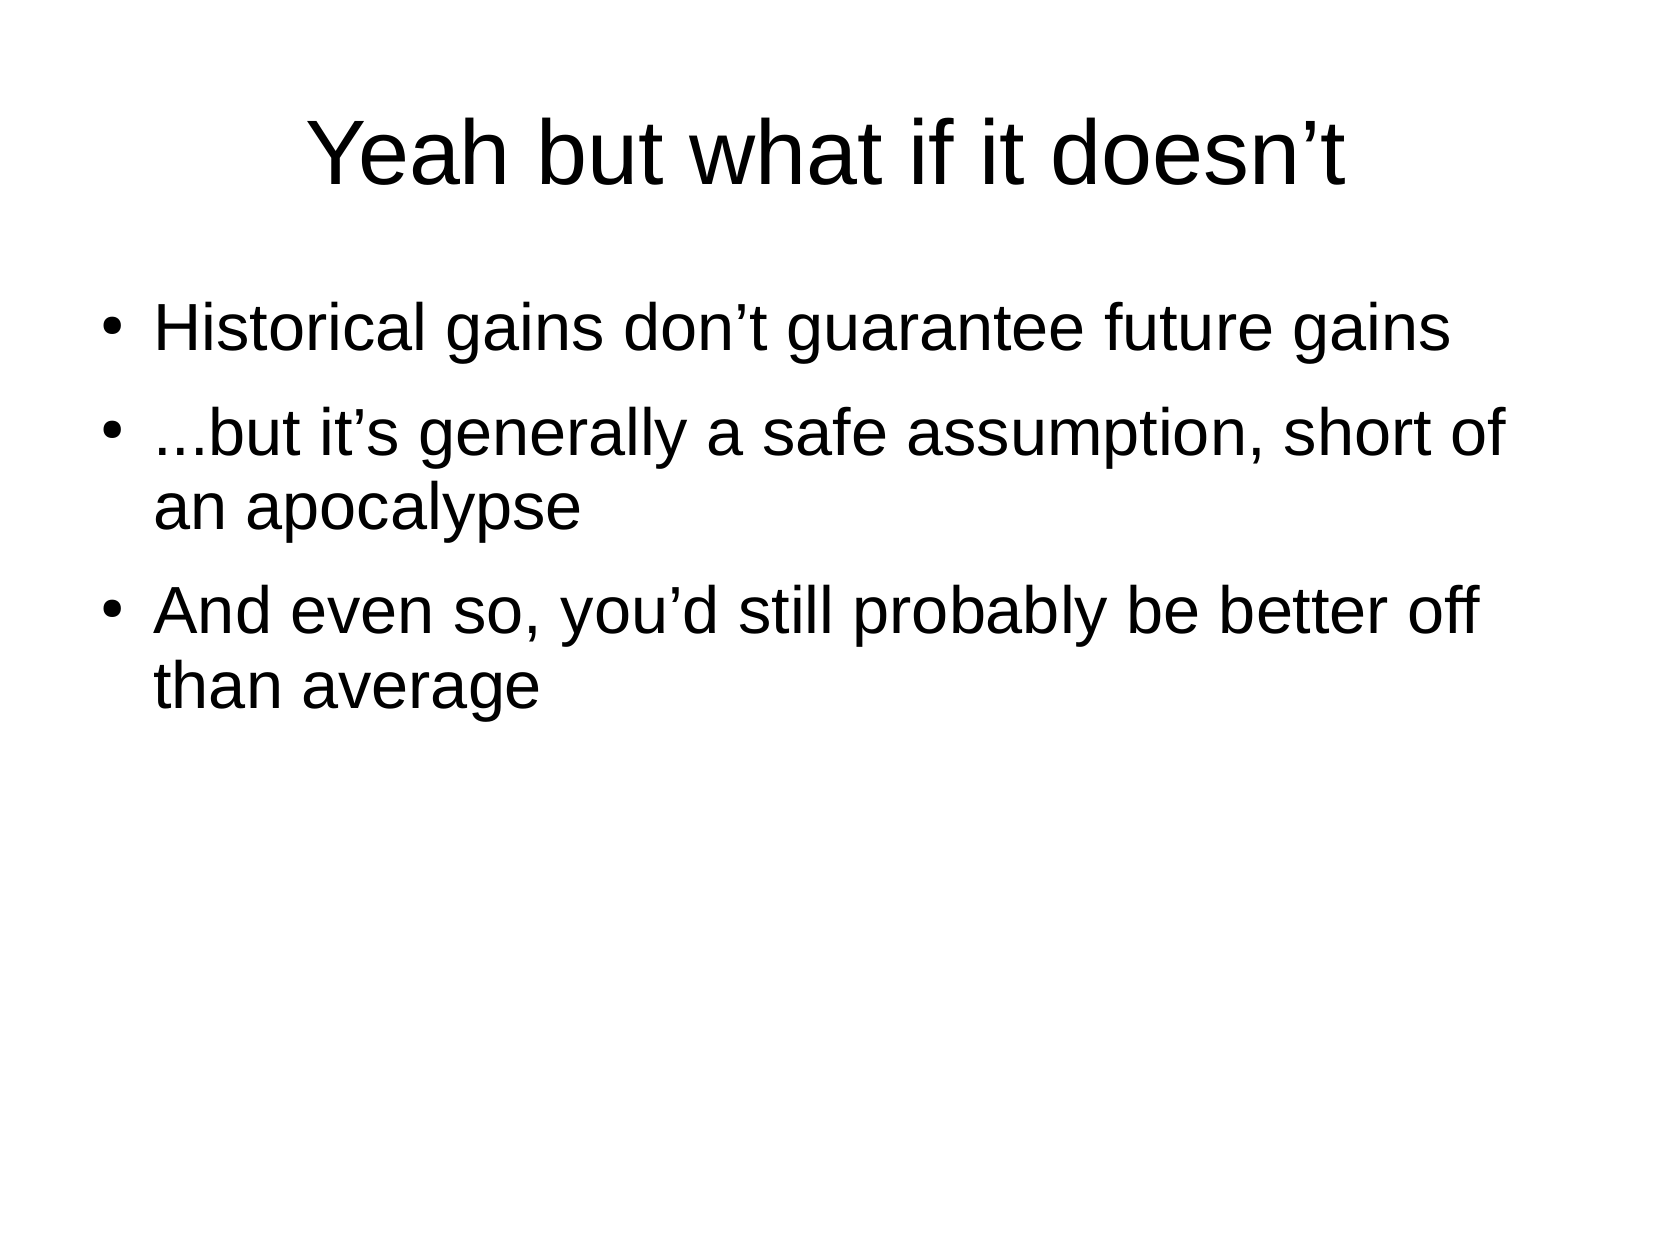

# Yeah but what if it doesn’t
Historical gains don’t guarantee future gains
...but it’s generally a safe assumption, short of an apocalypse
And even so, you’d still probably be better off than average